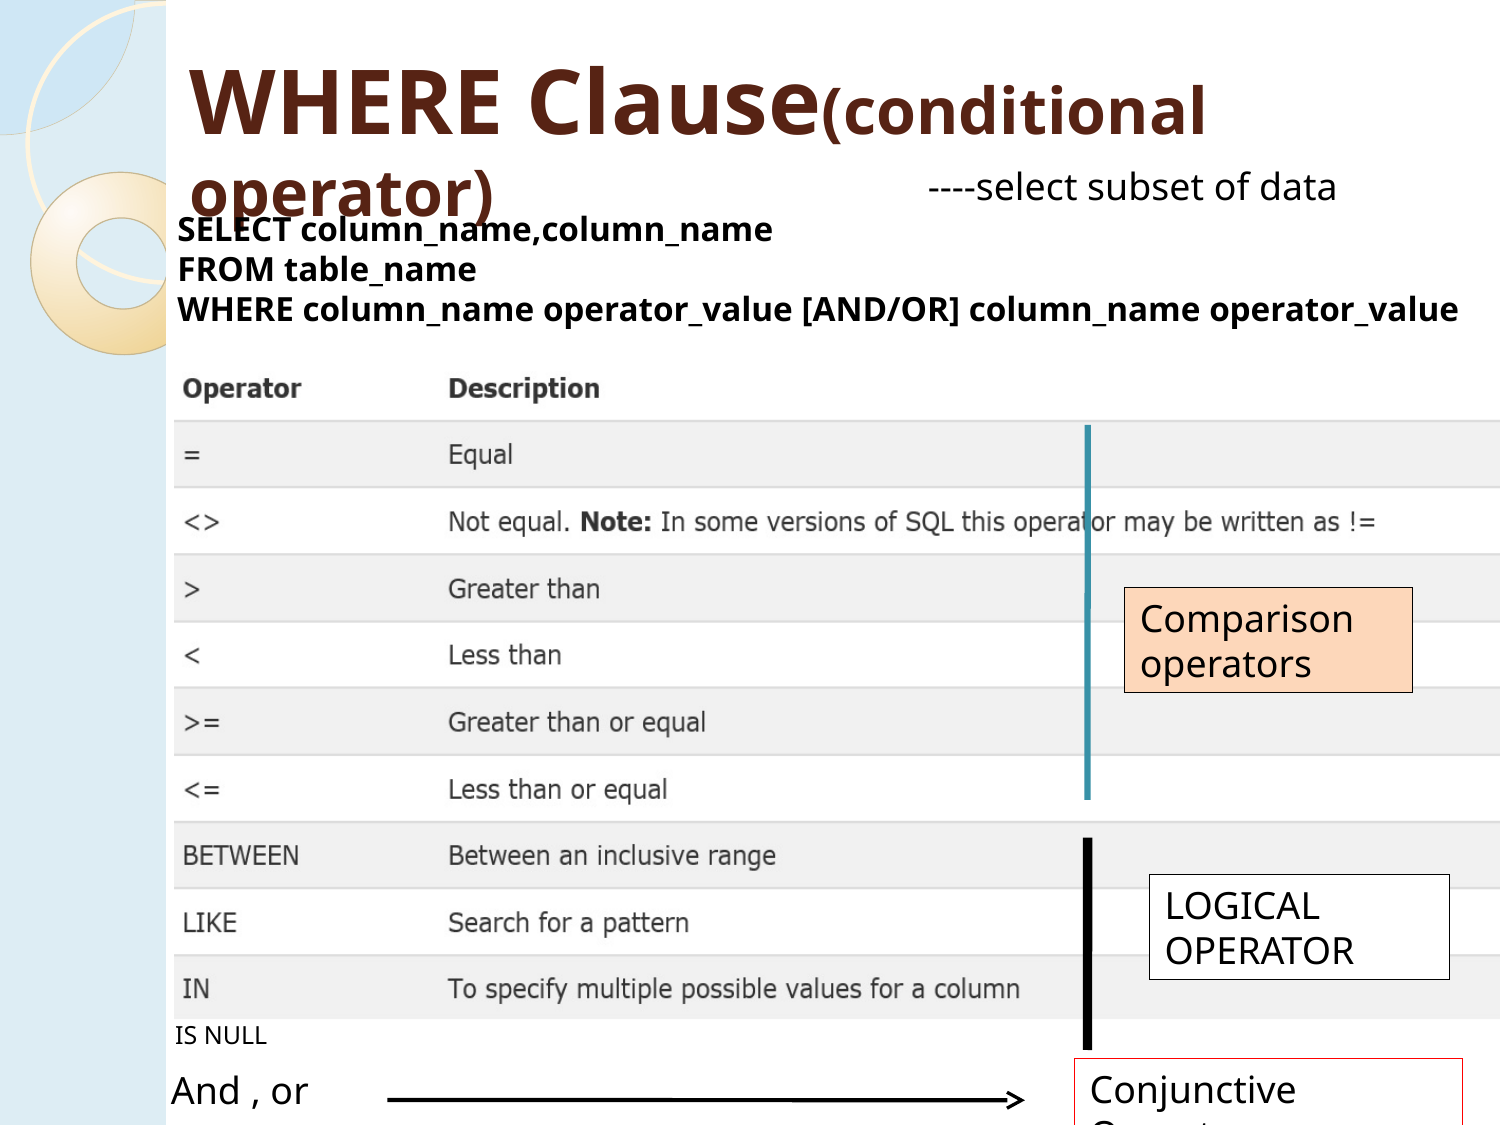

# WHERE Clause(conditional operator)
 ----select subset of data
SELECT column_name,column_name
FROM table_name
WHERE column_name operator_value [AND/OR] column_name operator_value
Comparison operators
LOGICAL OPERATOR
IS NULL
Conjunctive Operators
And , or